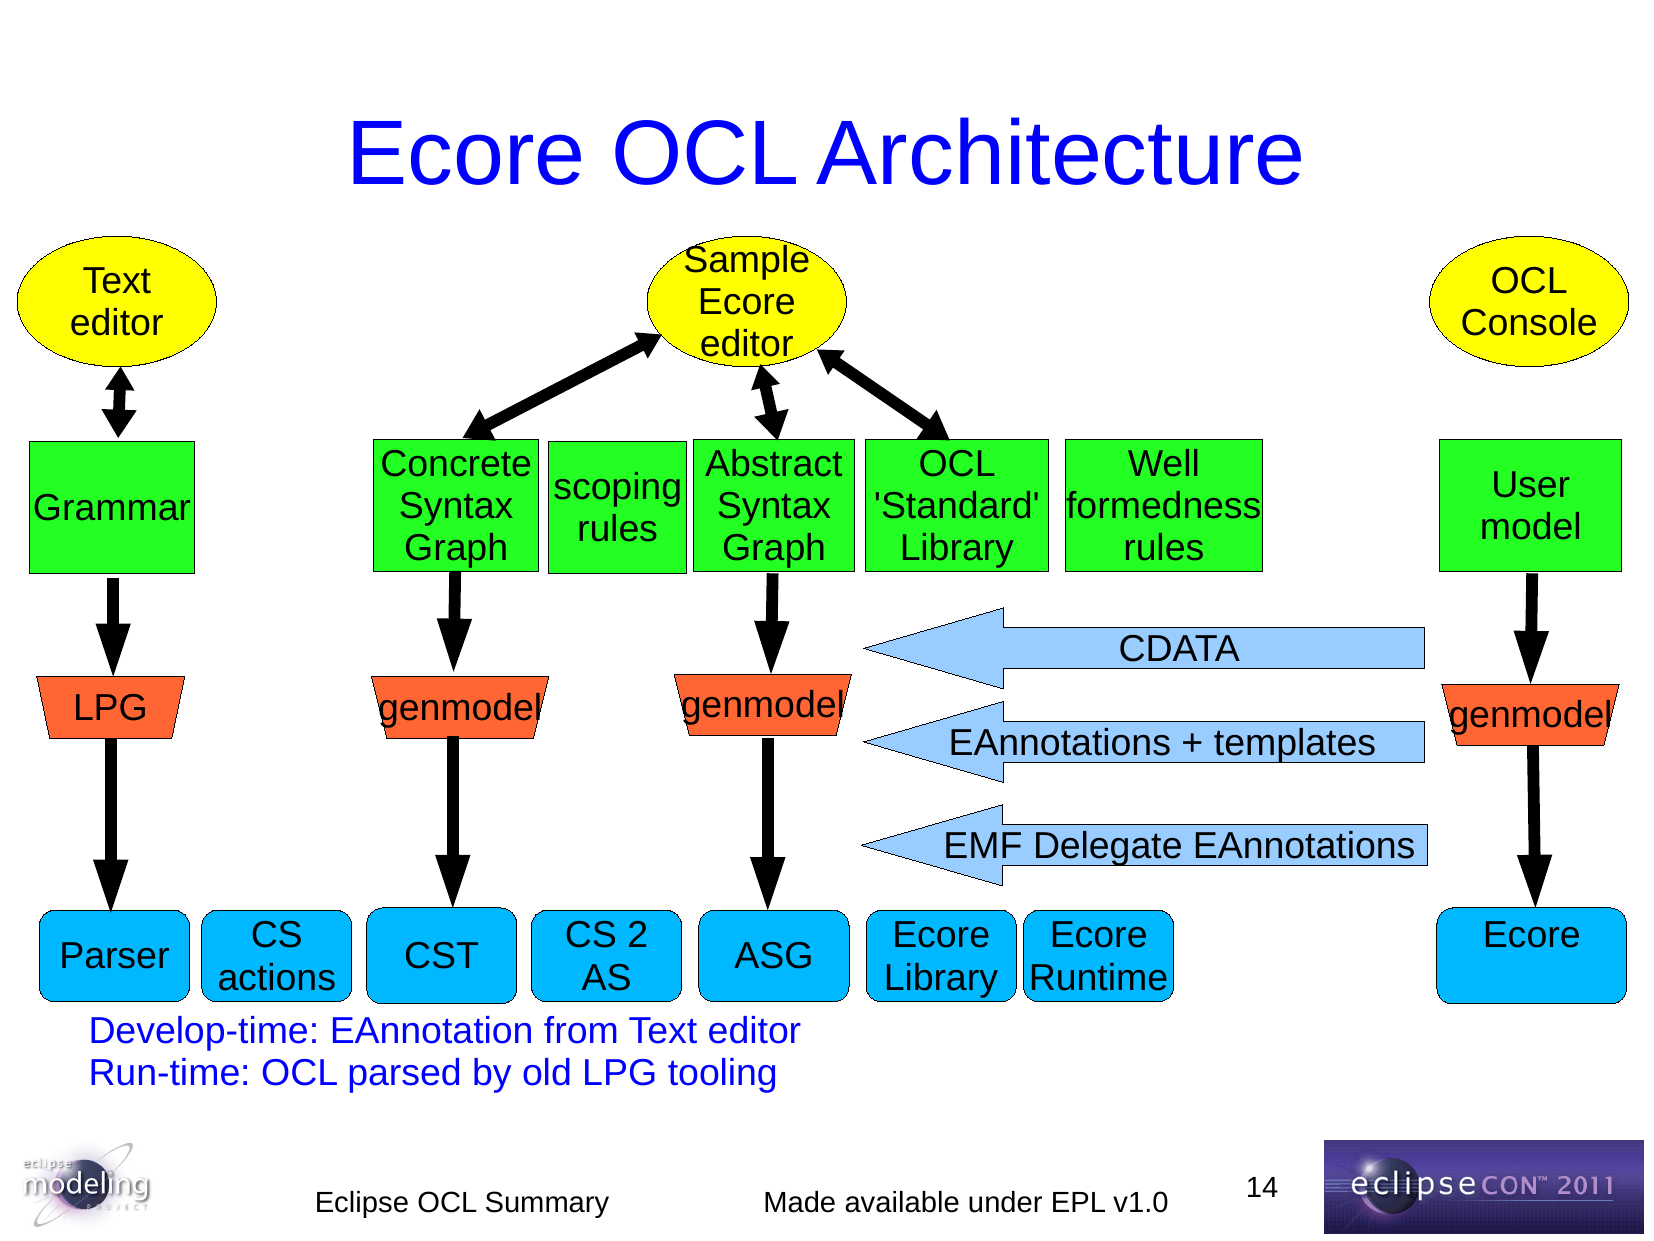

# Ecore OCL Architecture
Text
editor
Sample
Ecore
editor
OCL
Console
Concrete
Syntax
Graph
Abstract
Syntax
Graph
OCL
'Standard'
Library
Well
formedness
rules
User
model
Grammar
scoping
rules
CDATA
genmodel
genmodel
LPG
genmodel
EAnnotations + templates
EMF Delegate EAnnotations
CST
Ecore
Parser
CS
actions
CS 2
AS
ASG
Ecore
Library
Ecore
Runtime
Develop-time: EAnnotation from Text editor
Run-time: OCL parsed by old LPG tooling
14
Eclipse OCL Summary